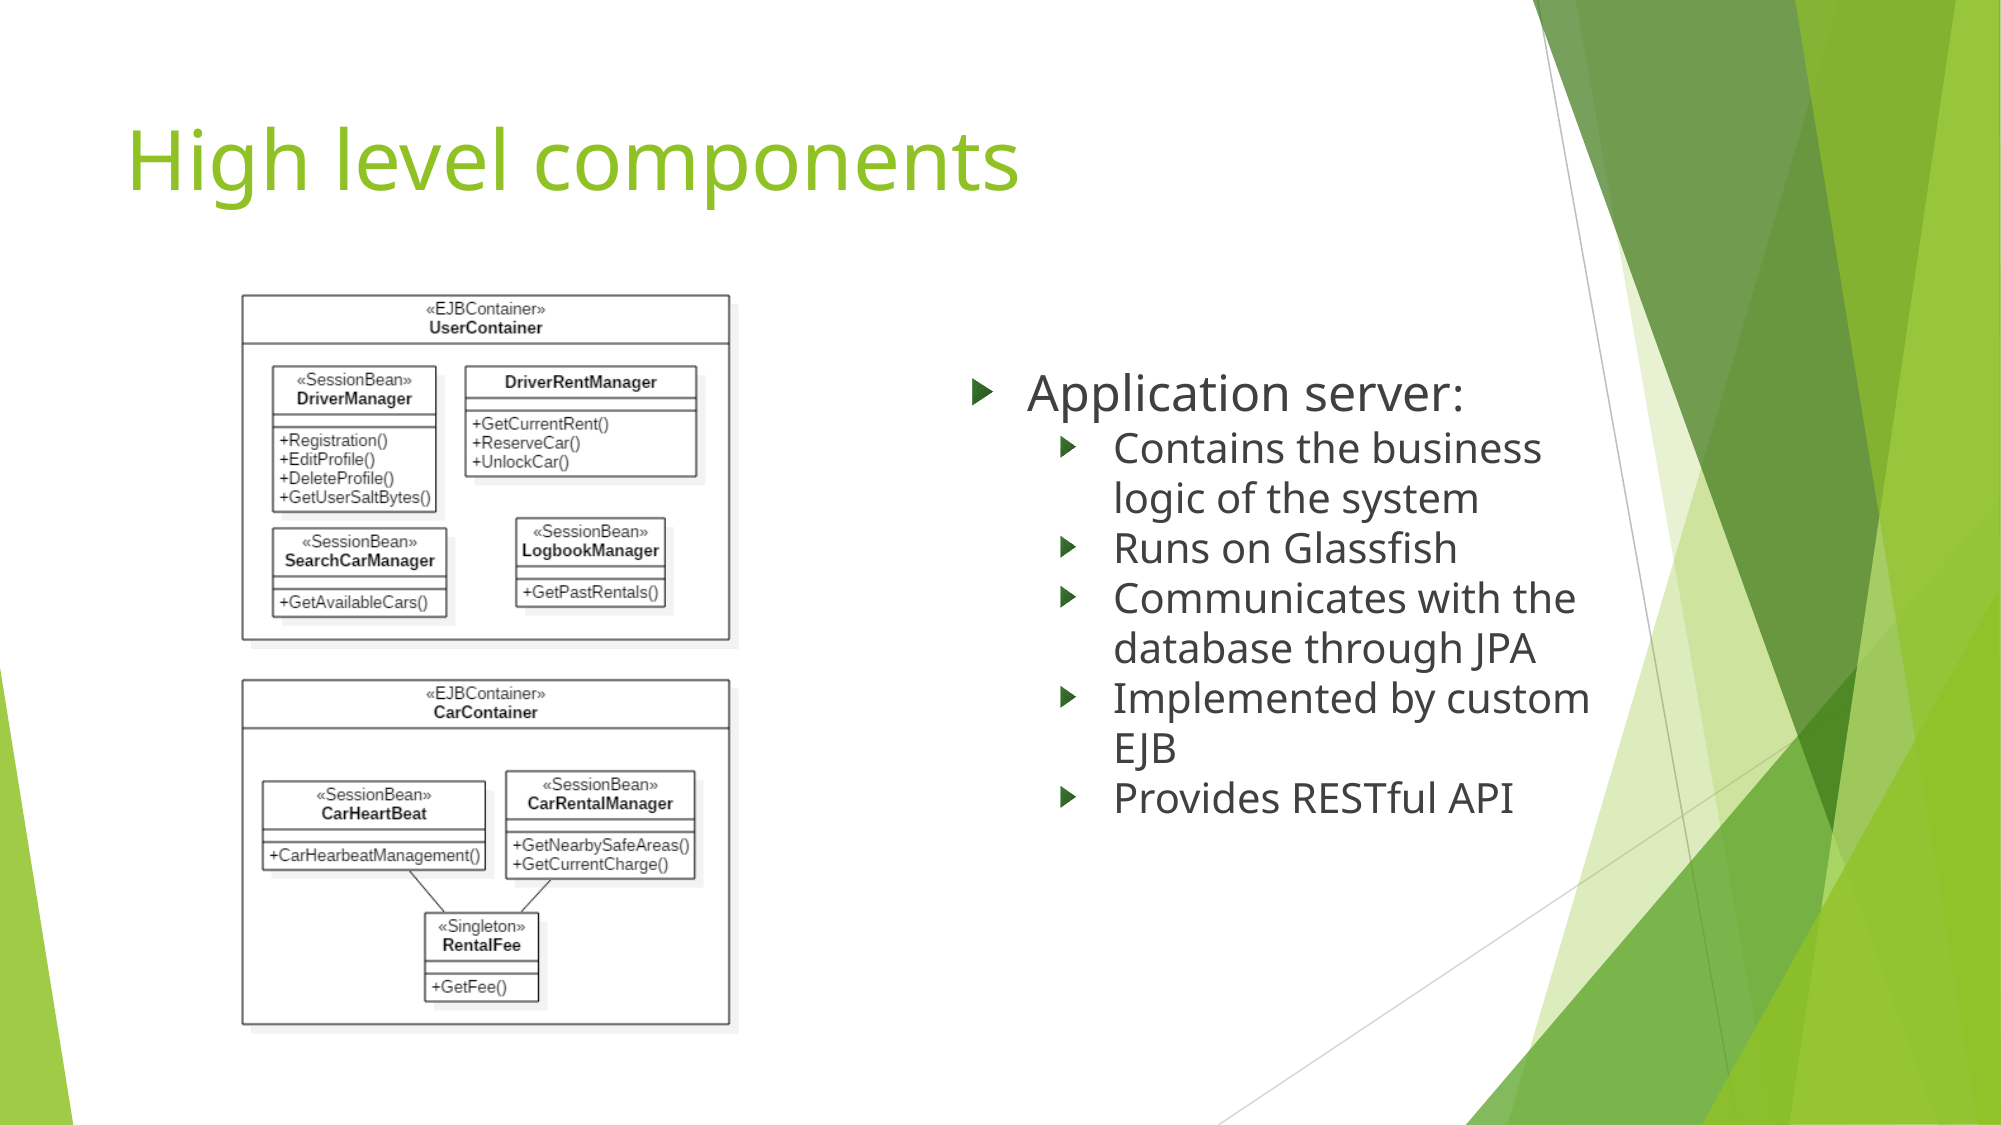

# High level components
Application server:
Contains the business logic of the system
Runs on Glassfish
Communicates with the database through JPA
Implemented by custom EJB
Provides RESTful API